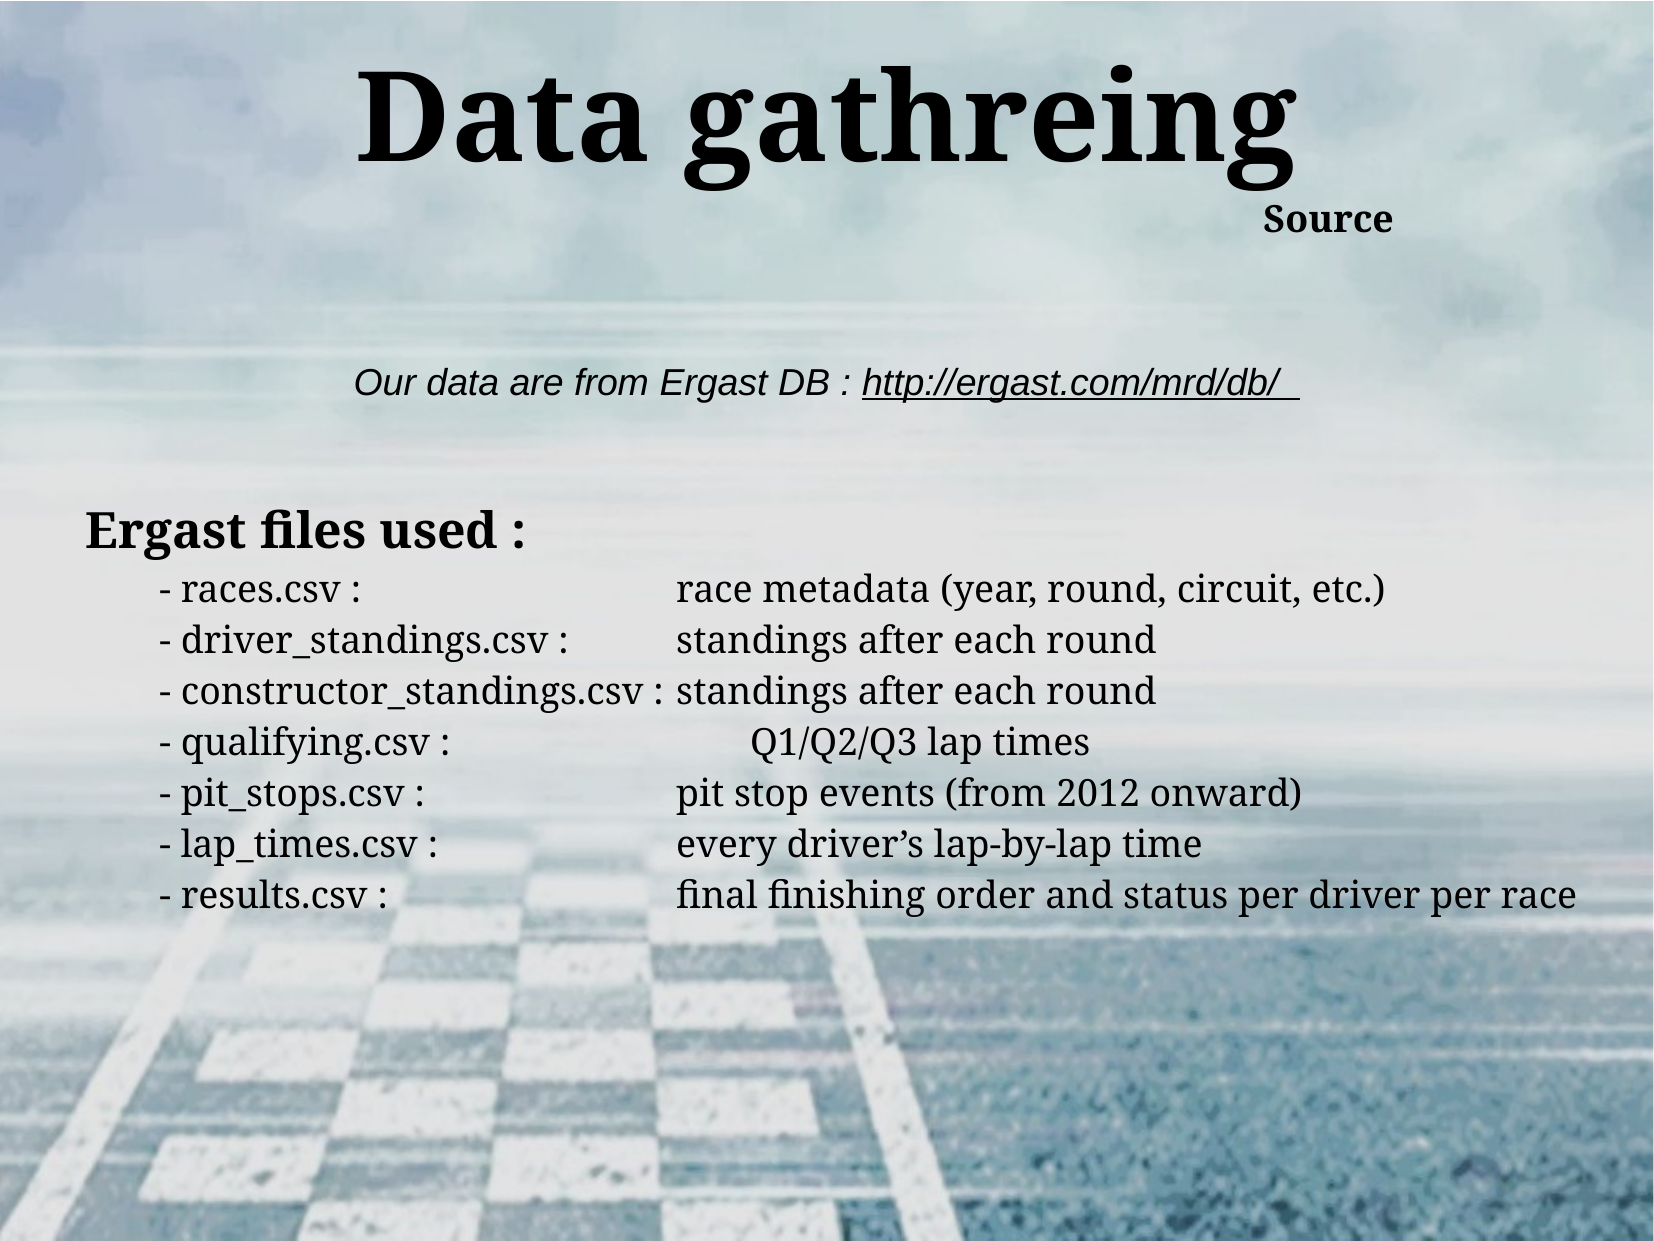

Data gathreing
Source
Our data are from Ergast DB : http://ergast.com/mrd/db/
Ergast files used :
	- races.csv : 					race metadata (year, round, circuit, etc.)
	- driver_standings.csv : 		standings after each round
	- constructor_standings.csv : 	standings after each round
	- qualifying.csv : 				Q1/Q2/Q3 lap times
	- pit_stops.csv : 				pit stop events (from 2012 onward)
	- lap_times.csv : 				every driver’s lap-by-lap time
	- results.csv : 				final finishing order and status per driver per race